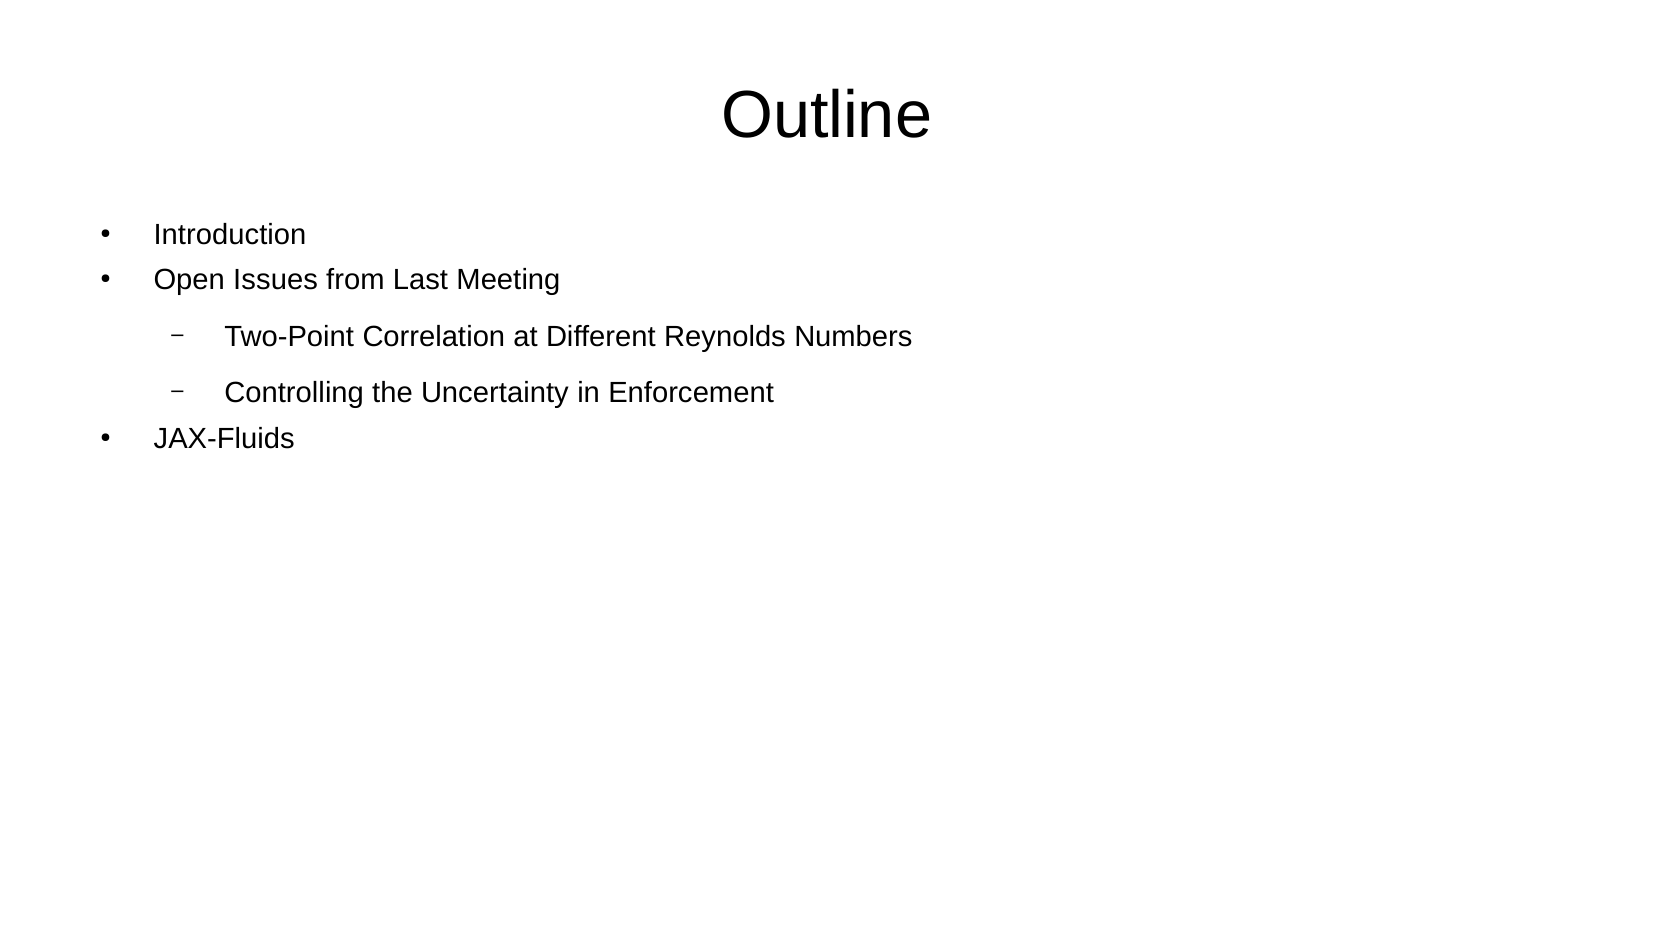

# Outline
Introduction
Open Issues from Last Meeting
Two-Point Correlation at Different Reynolds Numbers
Controlling the Uncertainty in Enforcement
JAX-Fluids